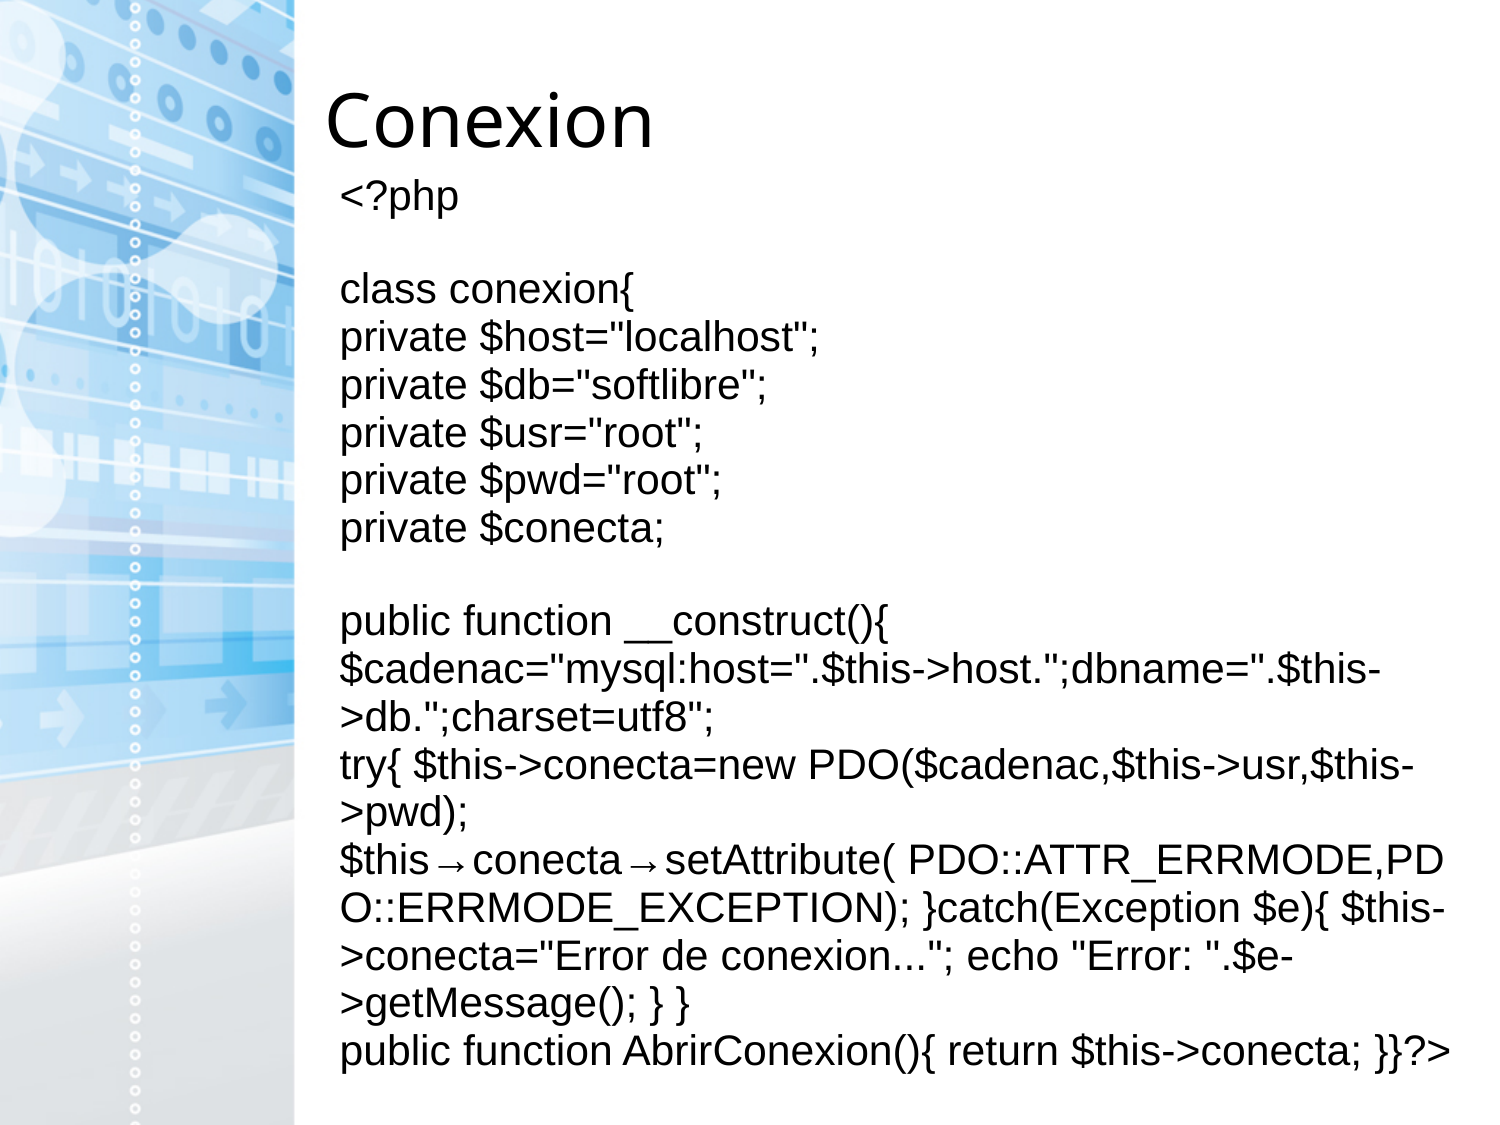

# Conexion
<?php
class conexion{
private $host="localhost";
private $db="softlibre";
private $usr="root";
private $pwd="root";
private $conecta;
public function __construct(){
$cadenac="mysql:host=".$this->host.";dbname=".$this->db.";charset=utf8";
try{ $this->conecta=new PDO($cadenac,$this->usr,$this->pwd);
$this→conecta→setAttribute( PDO::ATTR_ERRMODE,PDO::ERRMODE_EXCEPTION); }catch(Exception $e){ $this->conecta="Error de conexion..."; echo "Error: ".$e->getMessage(); } }
public function AbrirConexion(){ return $this->conecta; }}?>